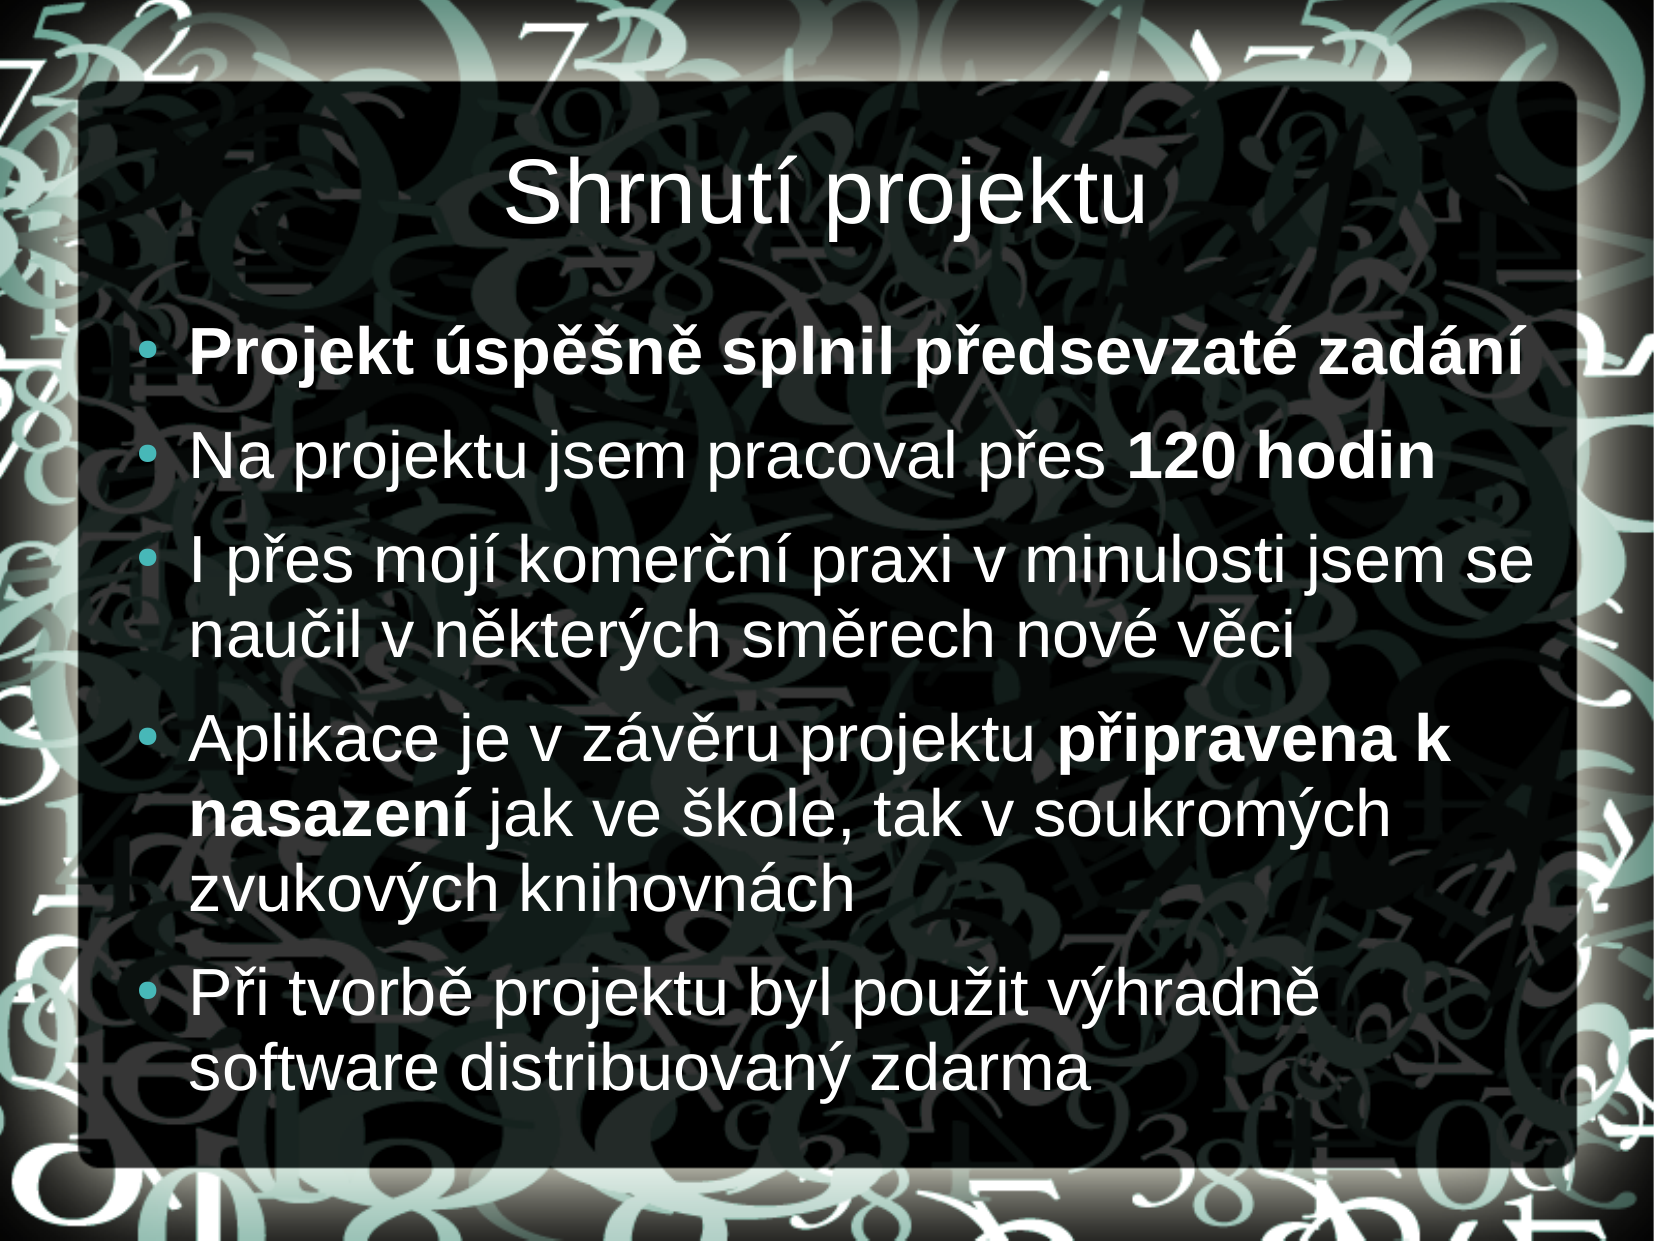

# Shrnutí projektu
Projekt úspěšně splnil předsevzaté zadání
Na projektu jsem pracoval přes 120 hodin
I přes mojí komerční praxi v minulosti jsem se naučil v některých směrech nové věci
Aplikace je v závěru projektu připravena k nasazení jak ve škole, tak v soukromých zvukových knihovnách
Při tvorbě projektu byl použit výhradně software distribuovaný zdarma